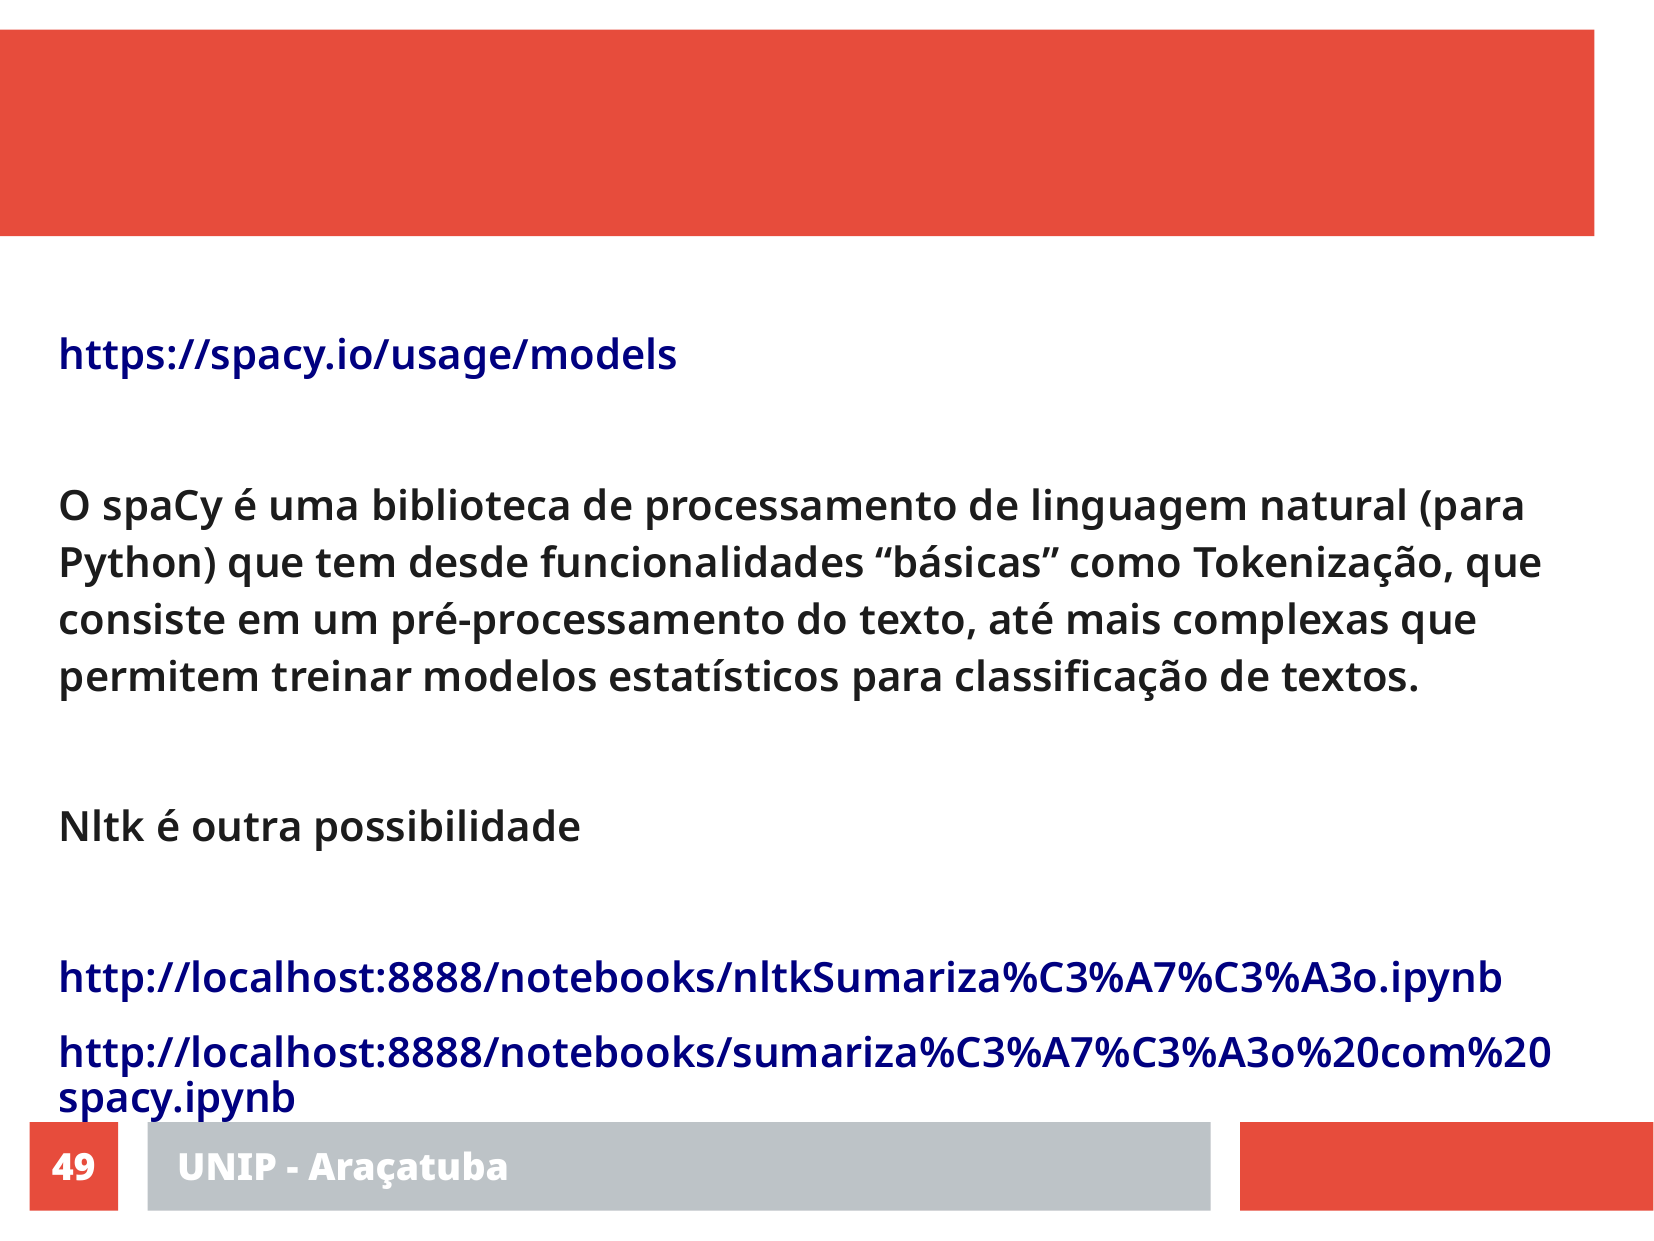

#
https://spacy.io/usage/models
O spaCy é uma biblioteca de processamento de linguagem natural (para Python) que tem desde funcionalidades “básicas” como Tokenização, que consiste em um pré-processamento do texto, até mais complexas que permitem treinar modelos estatísticos para classificação de textos.
Nltk é outra possibilidade
http://localhost:8888/notebooks/nltkSumariza%C3%A7%C3%A3o.ipynb
http://localhost:8888/notebooks/sumariza%C3%A7%C3%A3o%20com%20spacy.ipynb
49
UNIP - Araçatuba